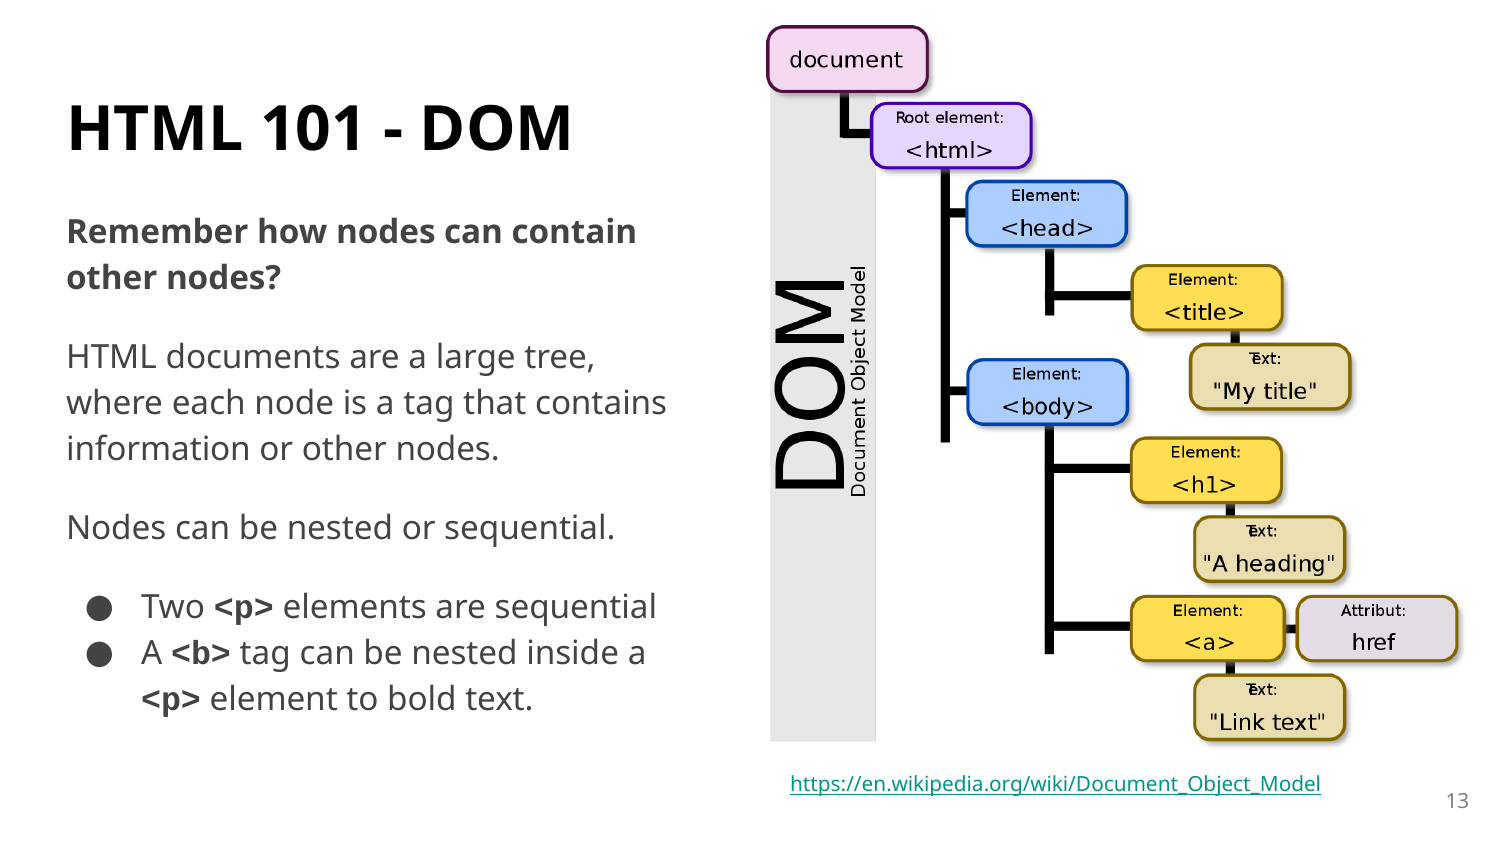

# HTML 101 - DOM
Remember how nodes can contain other nodes?
HTML documents are a large tree, where each node is a tag that contains information or other nodes.
Nodes can be nested or sequential.
Two <p> elements are sequential
A <b> tag can be nested inside a <p> element to bold text.
https://en.wikipedia.org/wiki/Document_Object_Model